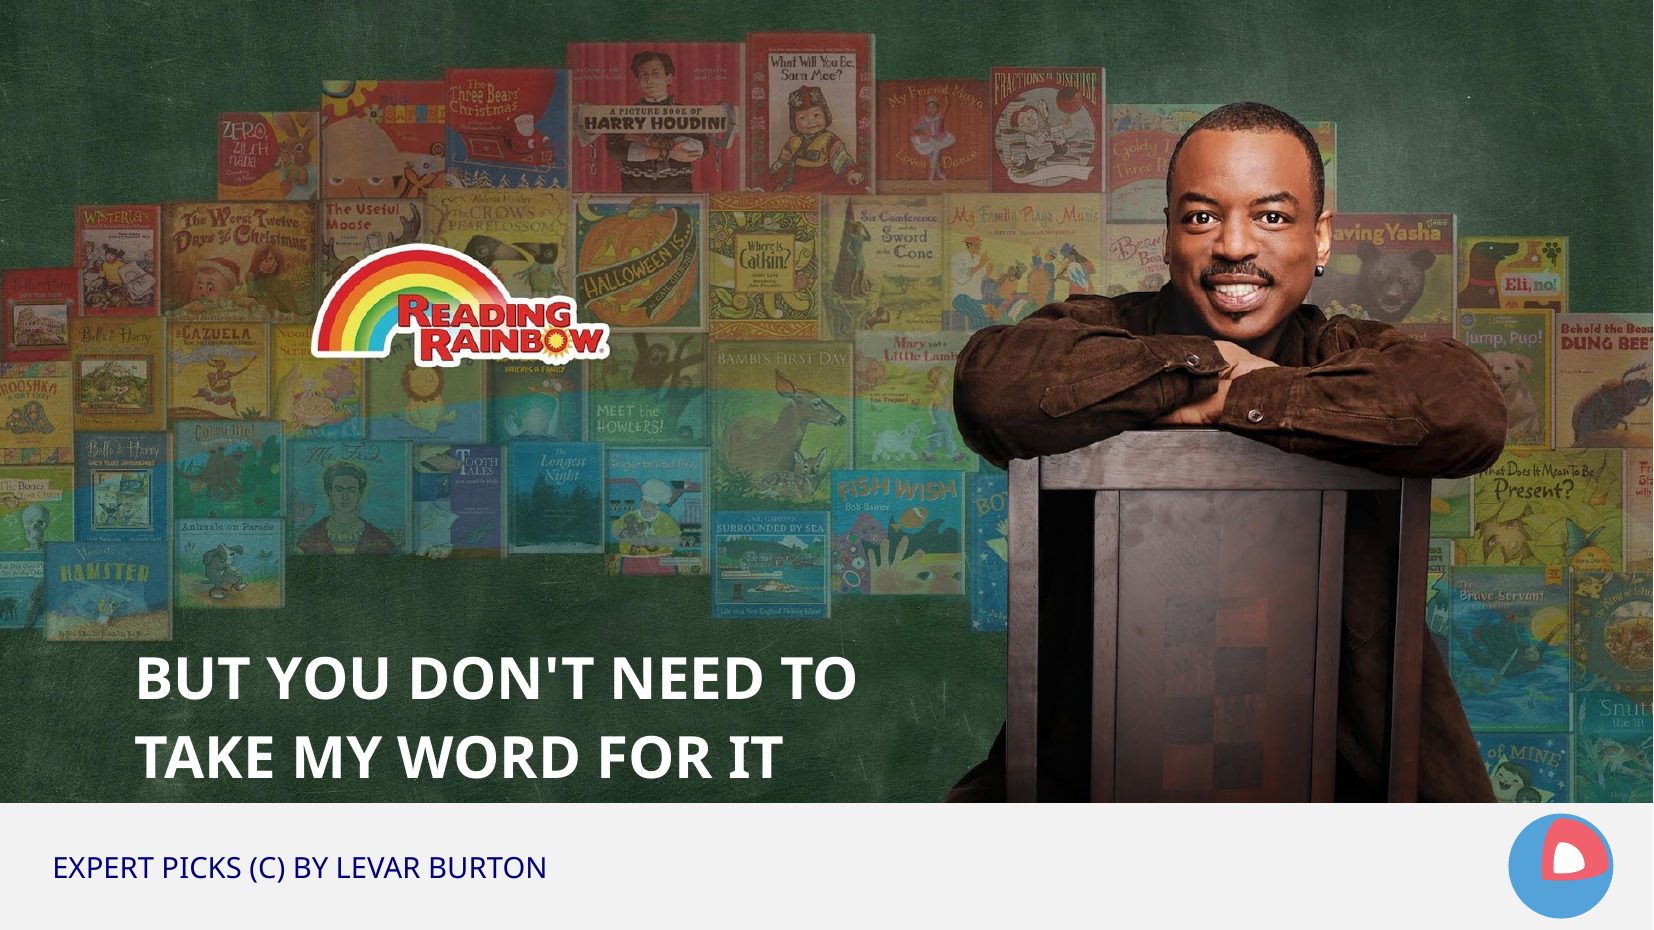

BUT YOU DON'T NEED TO
TAKE MY WORD FOR IT
EXPERT PICKS (C) BY LEVAR BURTON